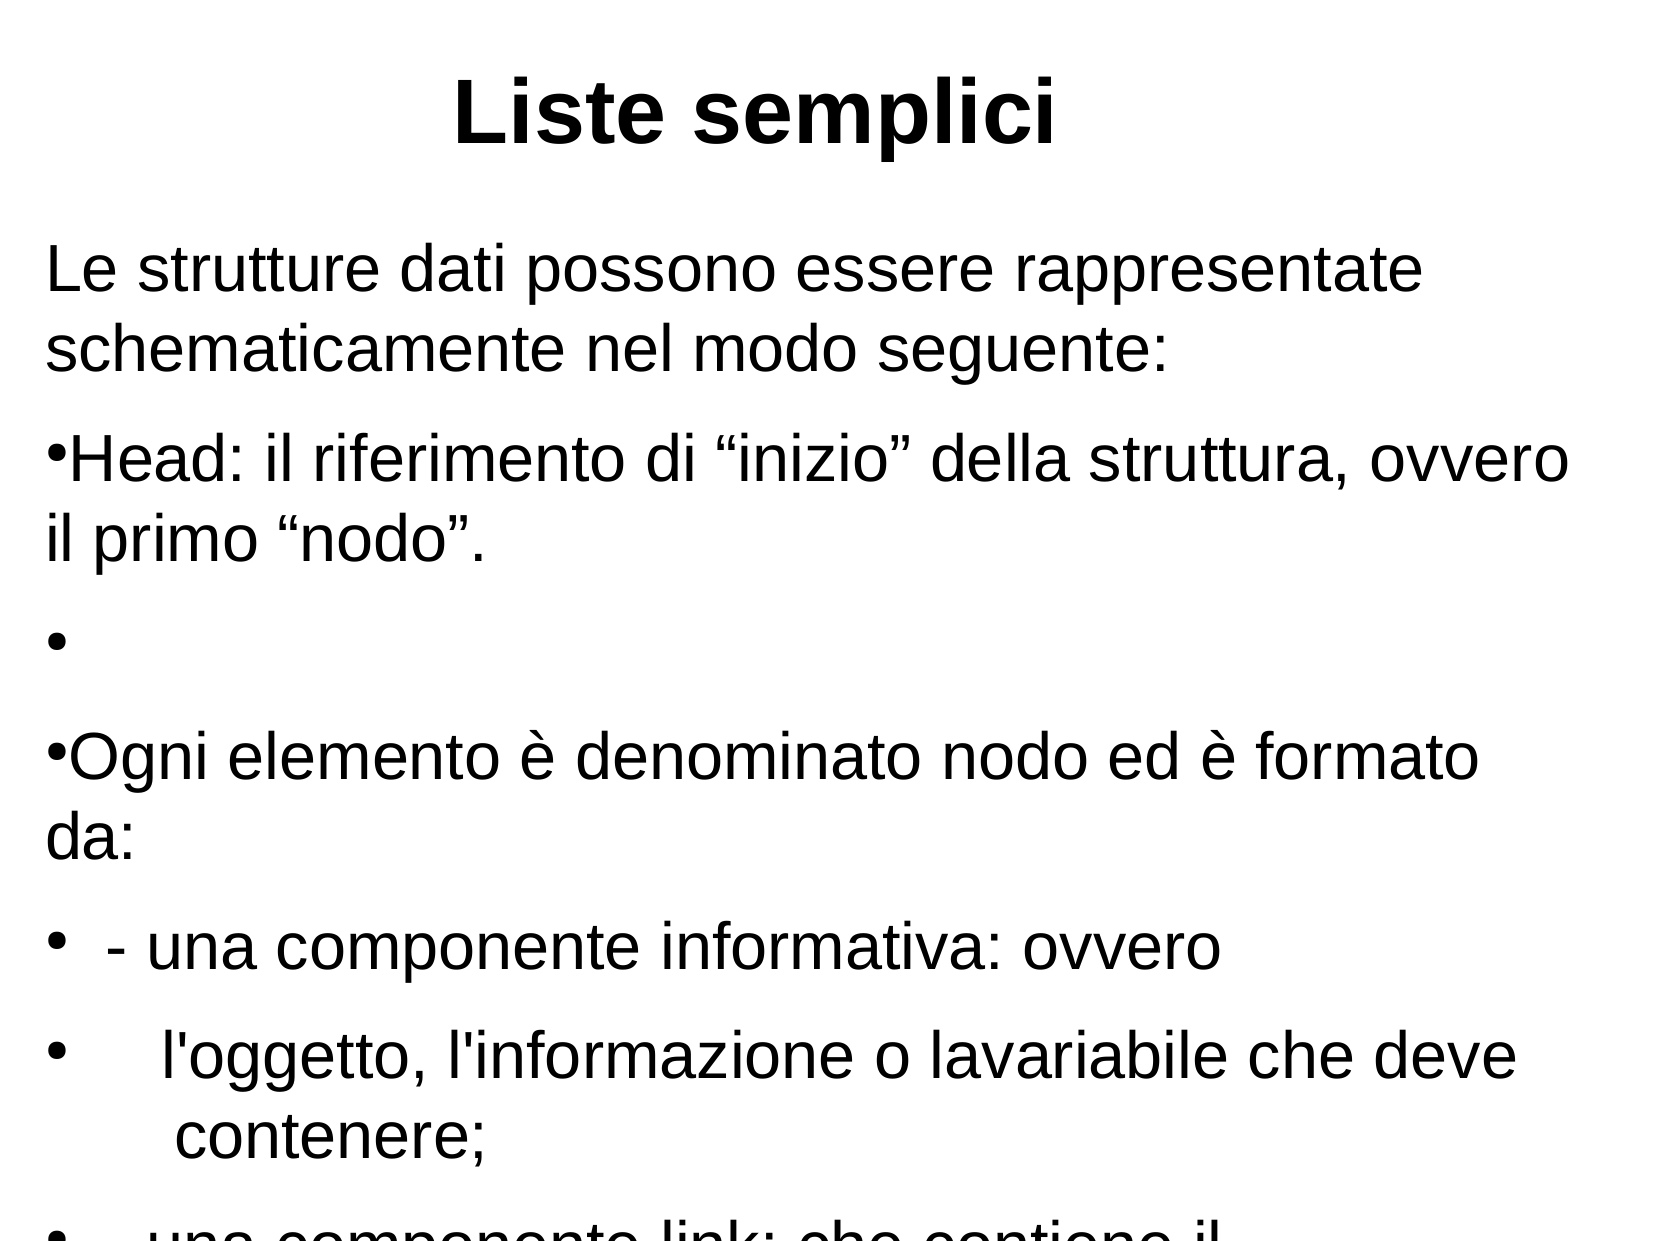

# Liste semplici
Le strutture dati possono essere rappresentate schematicamente nel modo seguente:
Head: il riferimento di “inizio” della struttura, ovvero il primo “nodo”.
Ogni elemento è denominato nodo ed è formato da:
 - una componente informativa: ovvero
 l'oggetto, l'informazione o lavariabile che deve contenere;
 - una componente link: che contiene il
 collegamento al nodo successivo;
L'ultimo nodo ha il componente link con valore null.